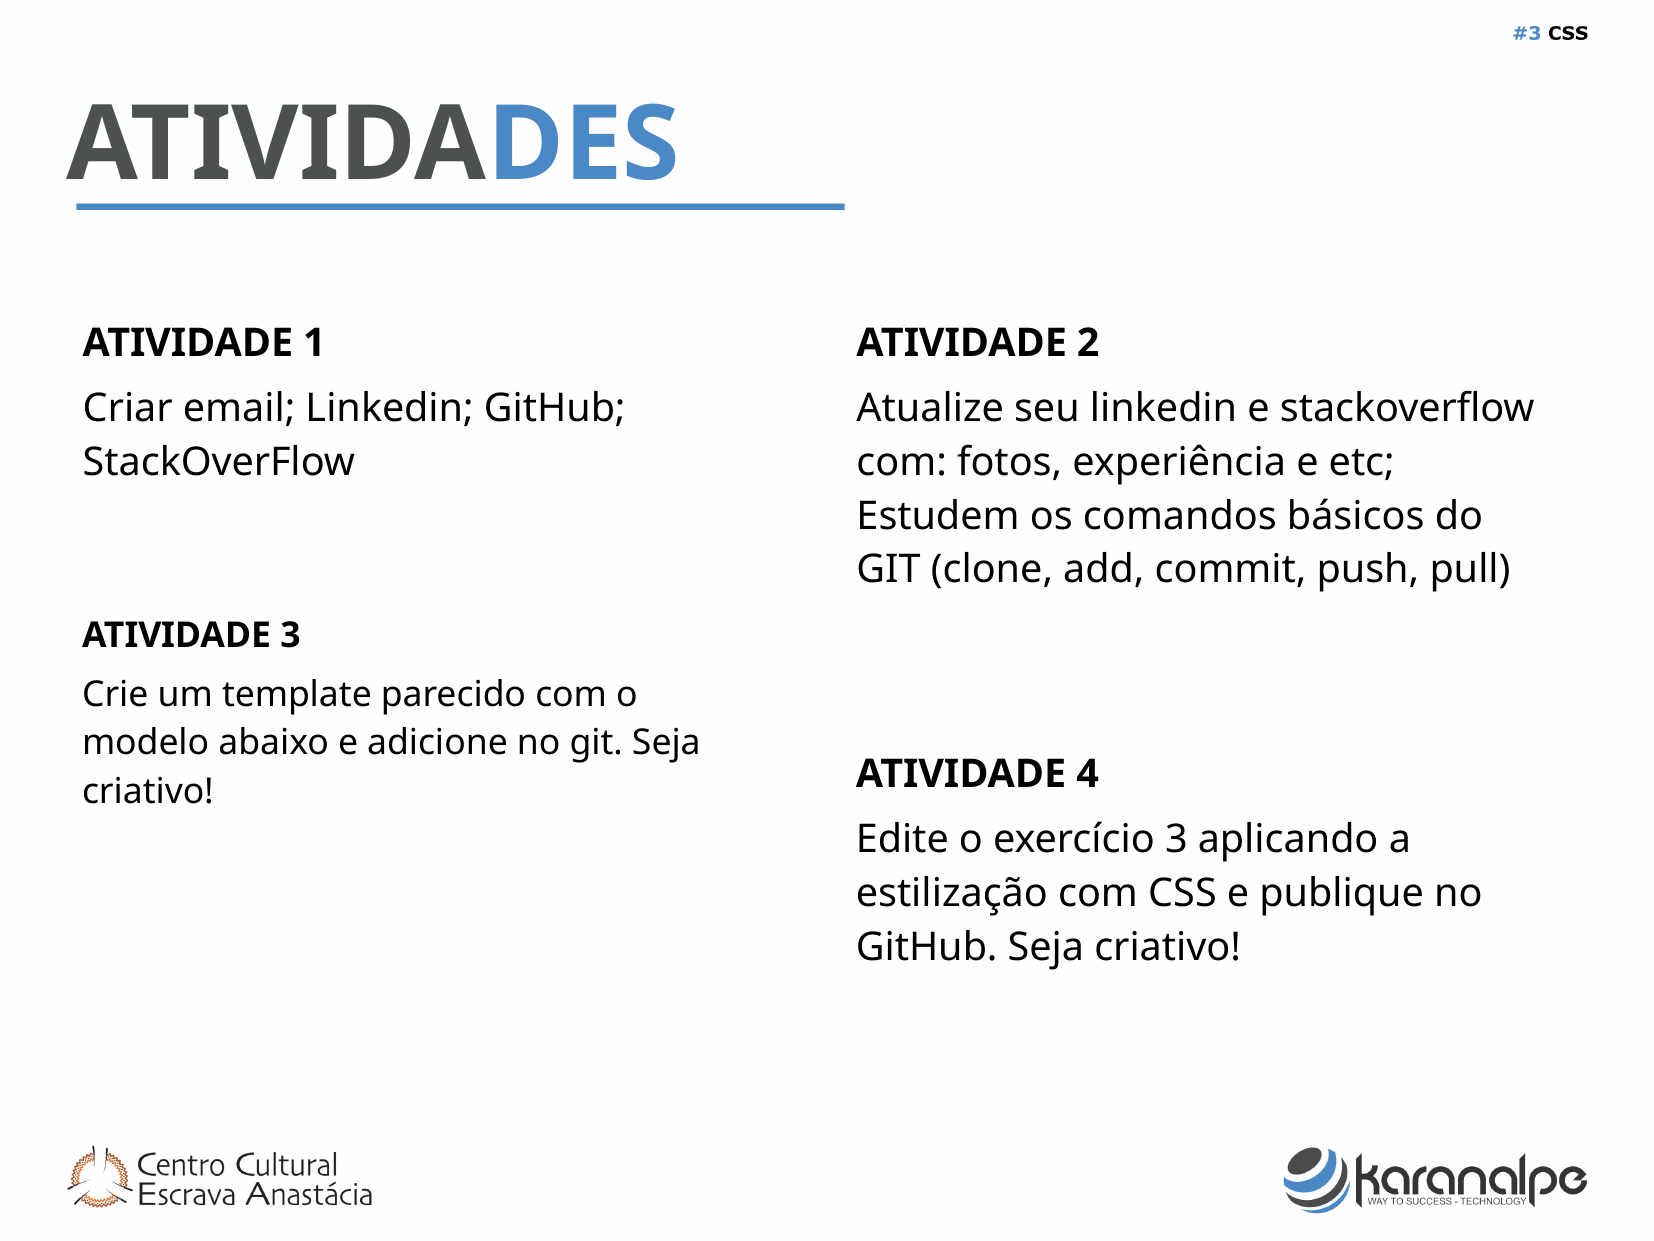

ATIVIDADES
# ATIVIDADE 1
Criar email; Linkedin; GitHub; StackOverFlow
ATIVIDADE 2
Atualize seu linkedin e stackoverflow com: fotos, experiência e etc; Estudem os comandos básicos do GIT (clone, add, commit, push, pull)
ATIVIDADE 3
Crie um template parecido com o modelo abaixo e adicione no git. Seja criativo!
ATIVIDADE 4
Edite o exercício 3 aplicando a estilização com CSS e publique no GitHub. Seja criativo!